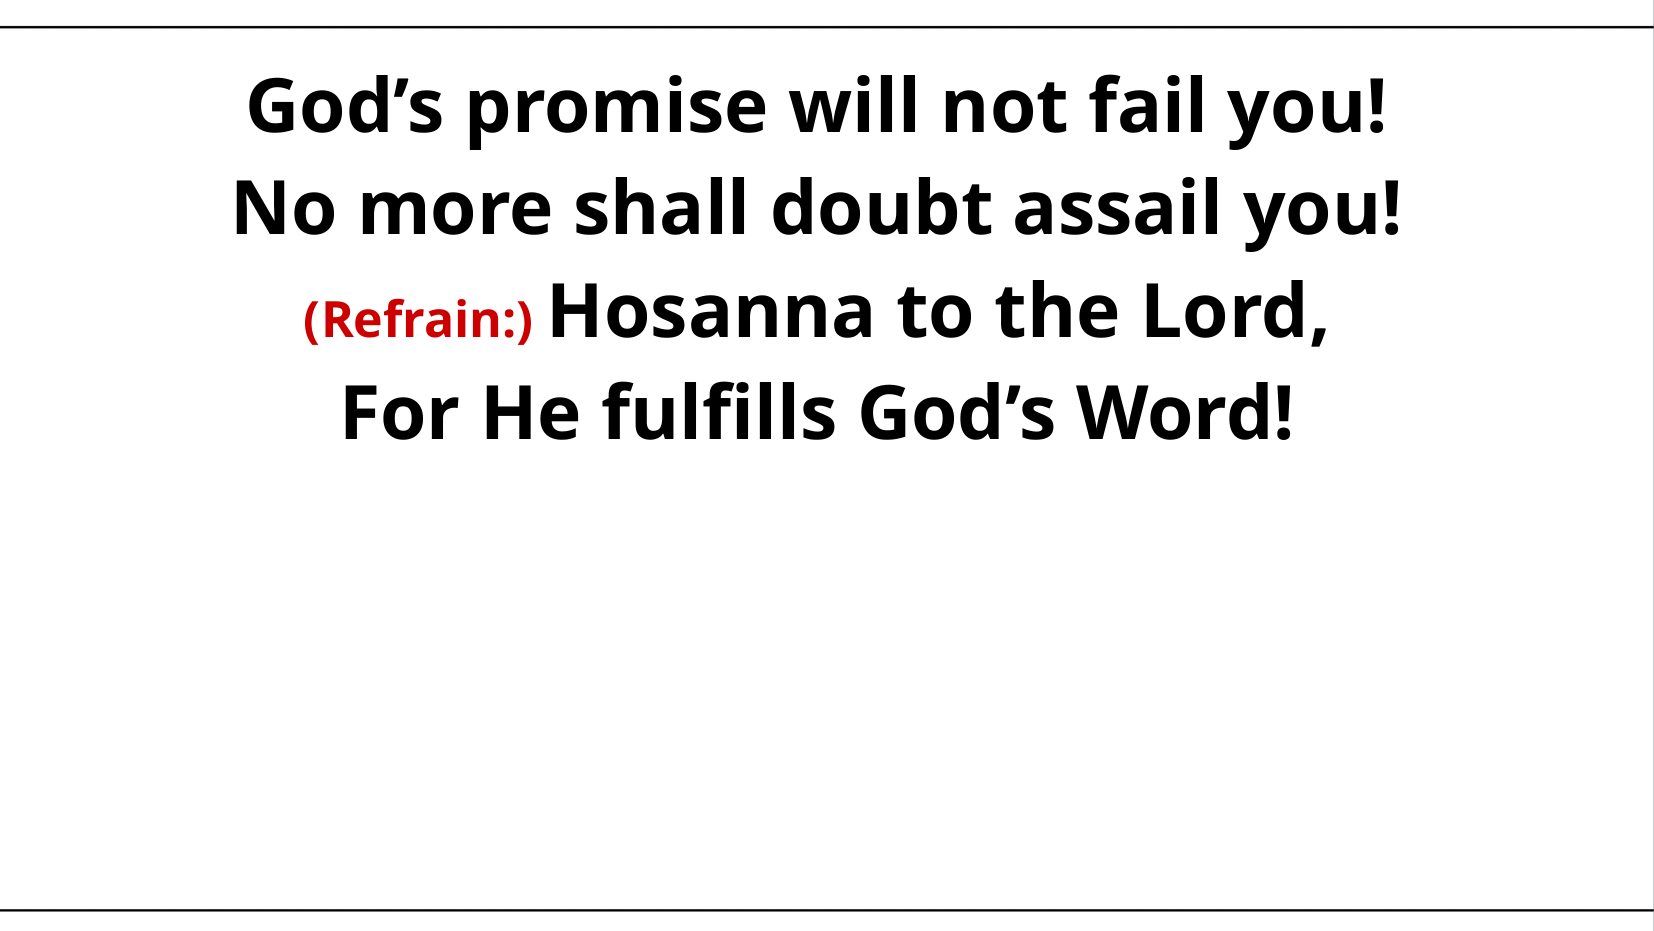

God’s promise will not fail you!
No more shall doubt assail you!
(Refrain:) Hosanna to the Lord,
For He fulfills God’s Word!